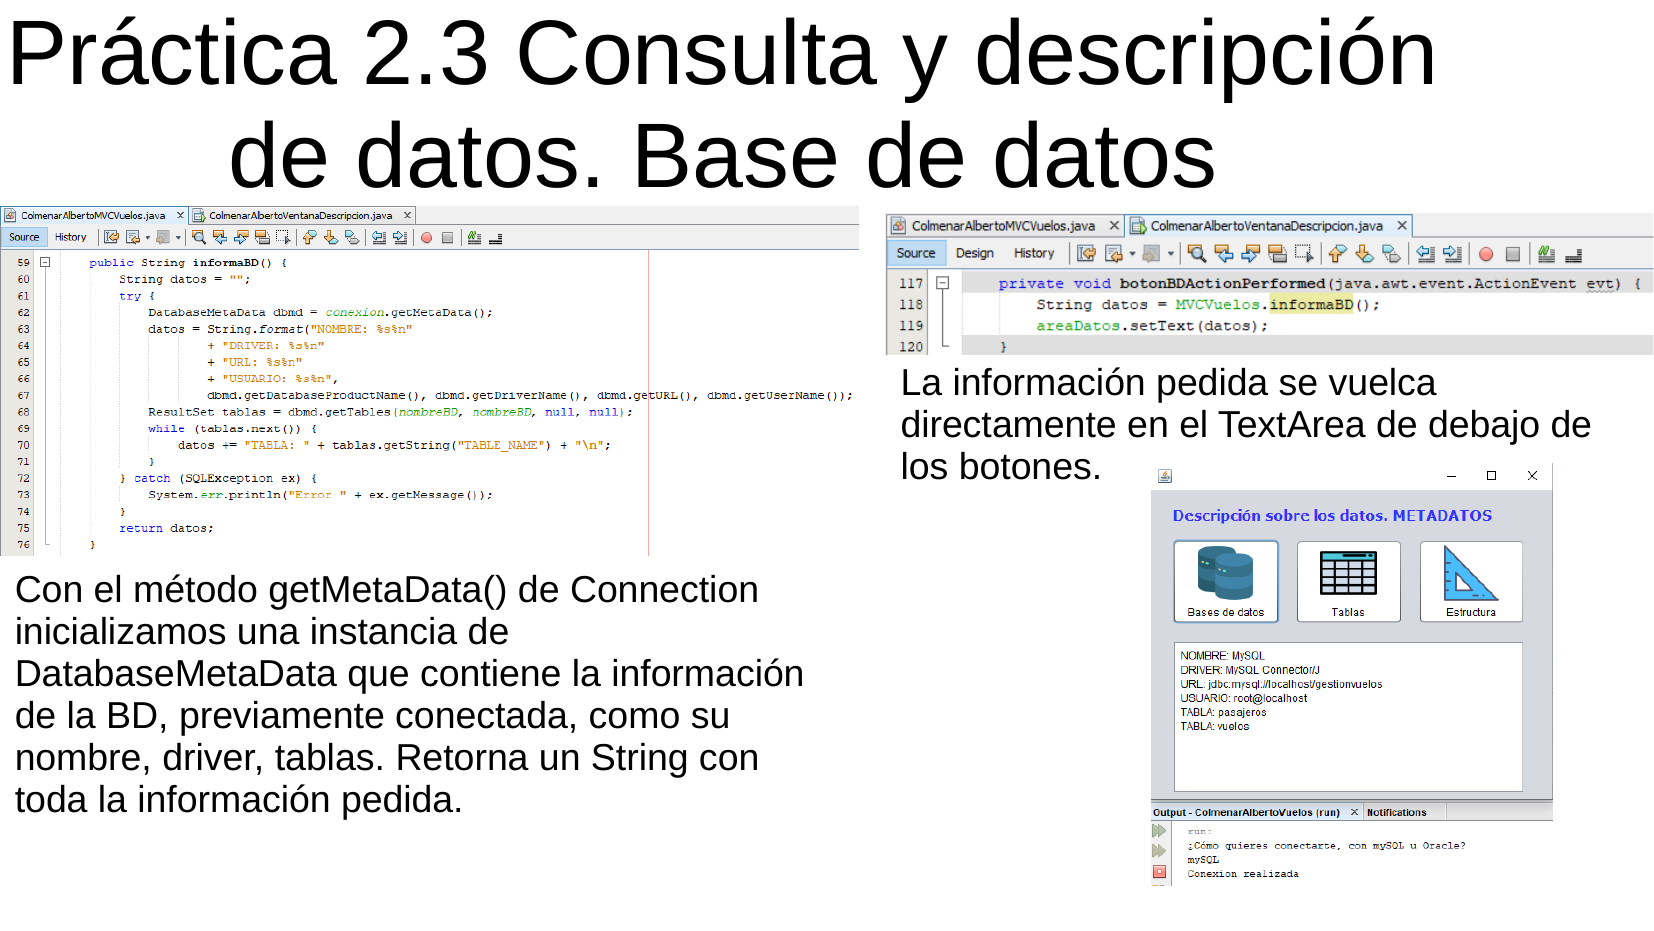

# Práctica 2.3 Consulta y descripción de datos. Base de datos
La información pedida se vuelca directamente en el TextArea de debajo de los botones.
Con el método getMetaData() de Connection inicializamos una instancia de DatabaseMetaData que contiene la información de la BD, previamente conectada, como su nombre, driver, tablas. Retorna un String con toda la información pedida.